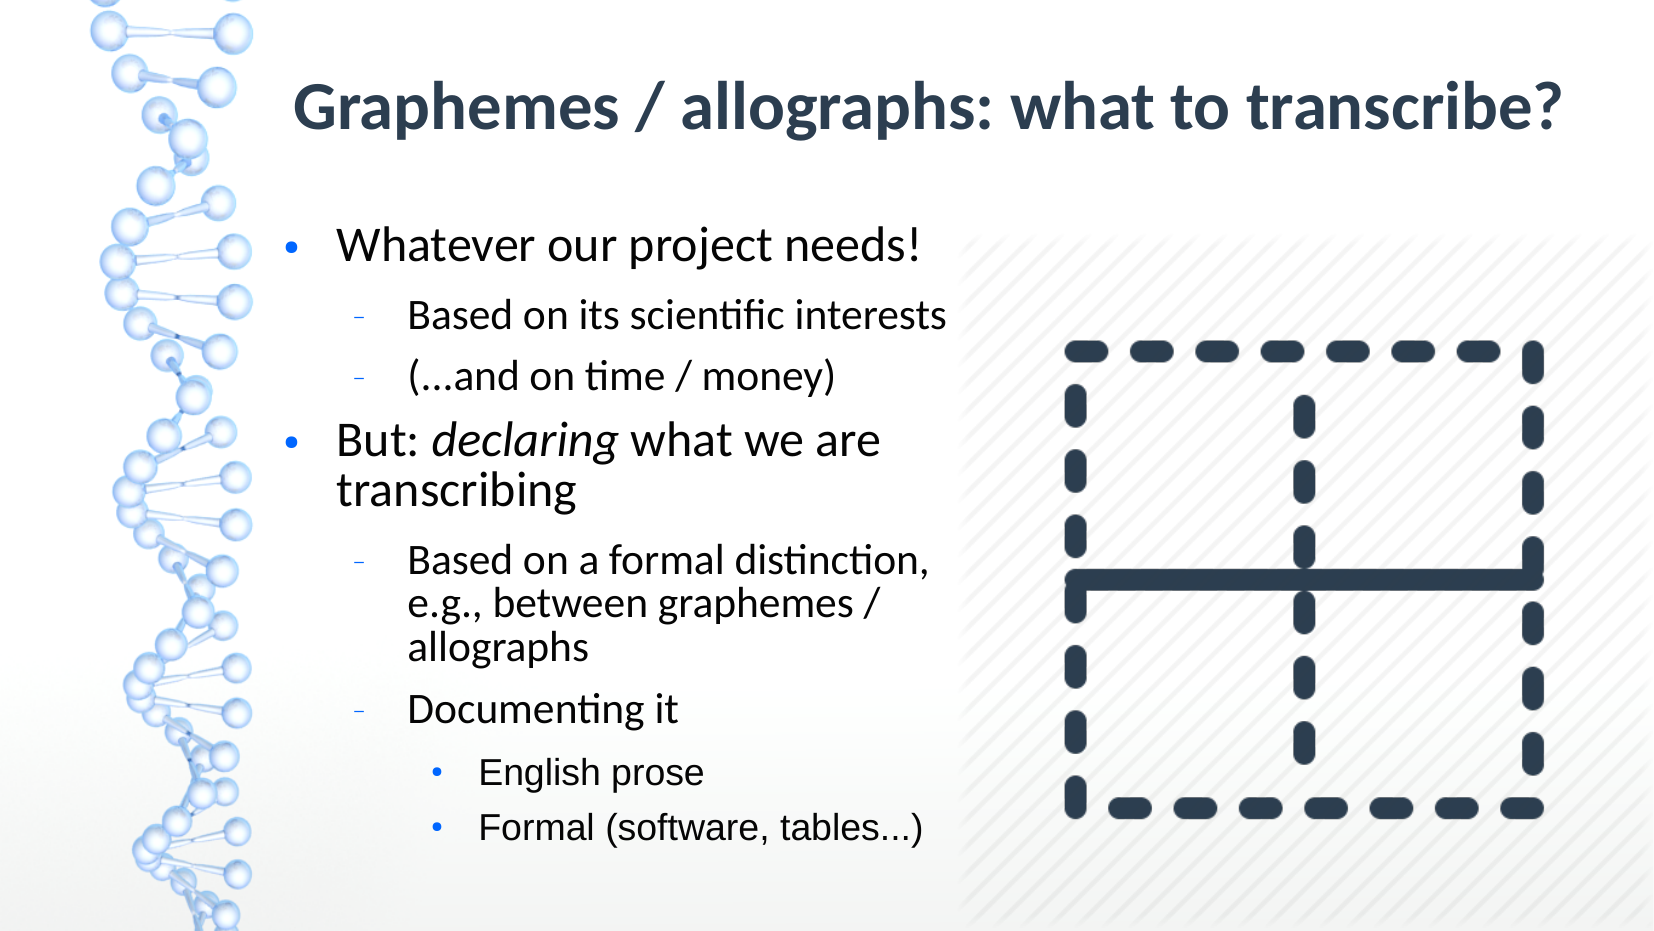

# Graphemes / allographs: what to transcribe?
Whatever our project needs!
Based on its scientific interests
(...and on time / money)
But: declaring what we are transcribing
Based on a formal distinction, e.g., between graphemes / allographs
Documenting it
English prose
Formal (software, tables...)